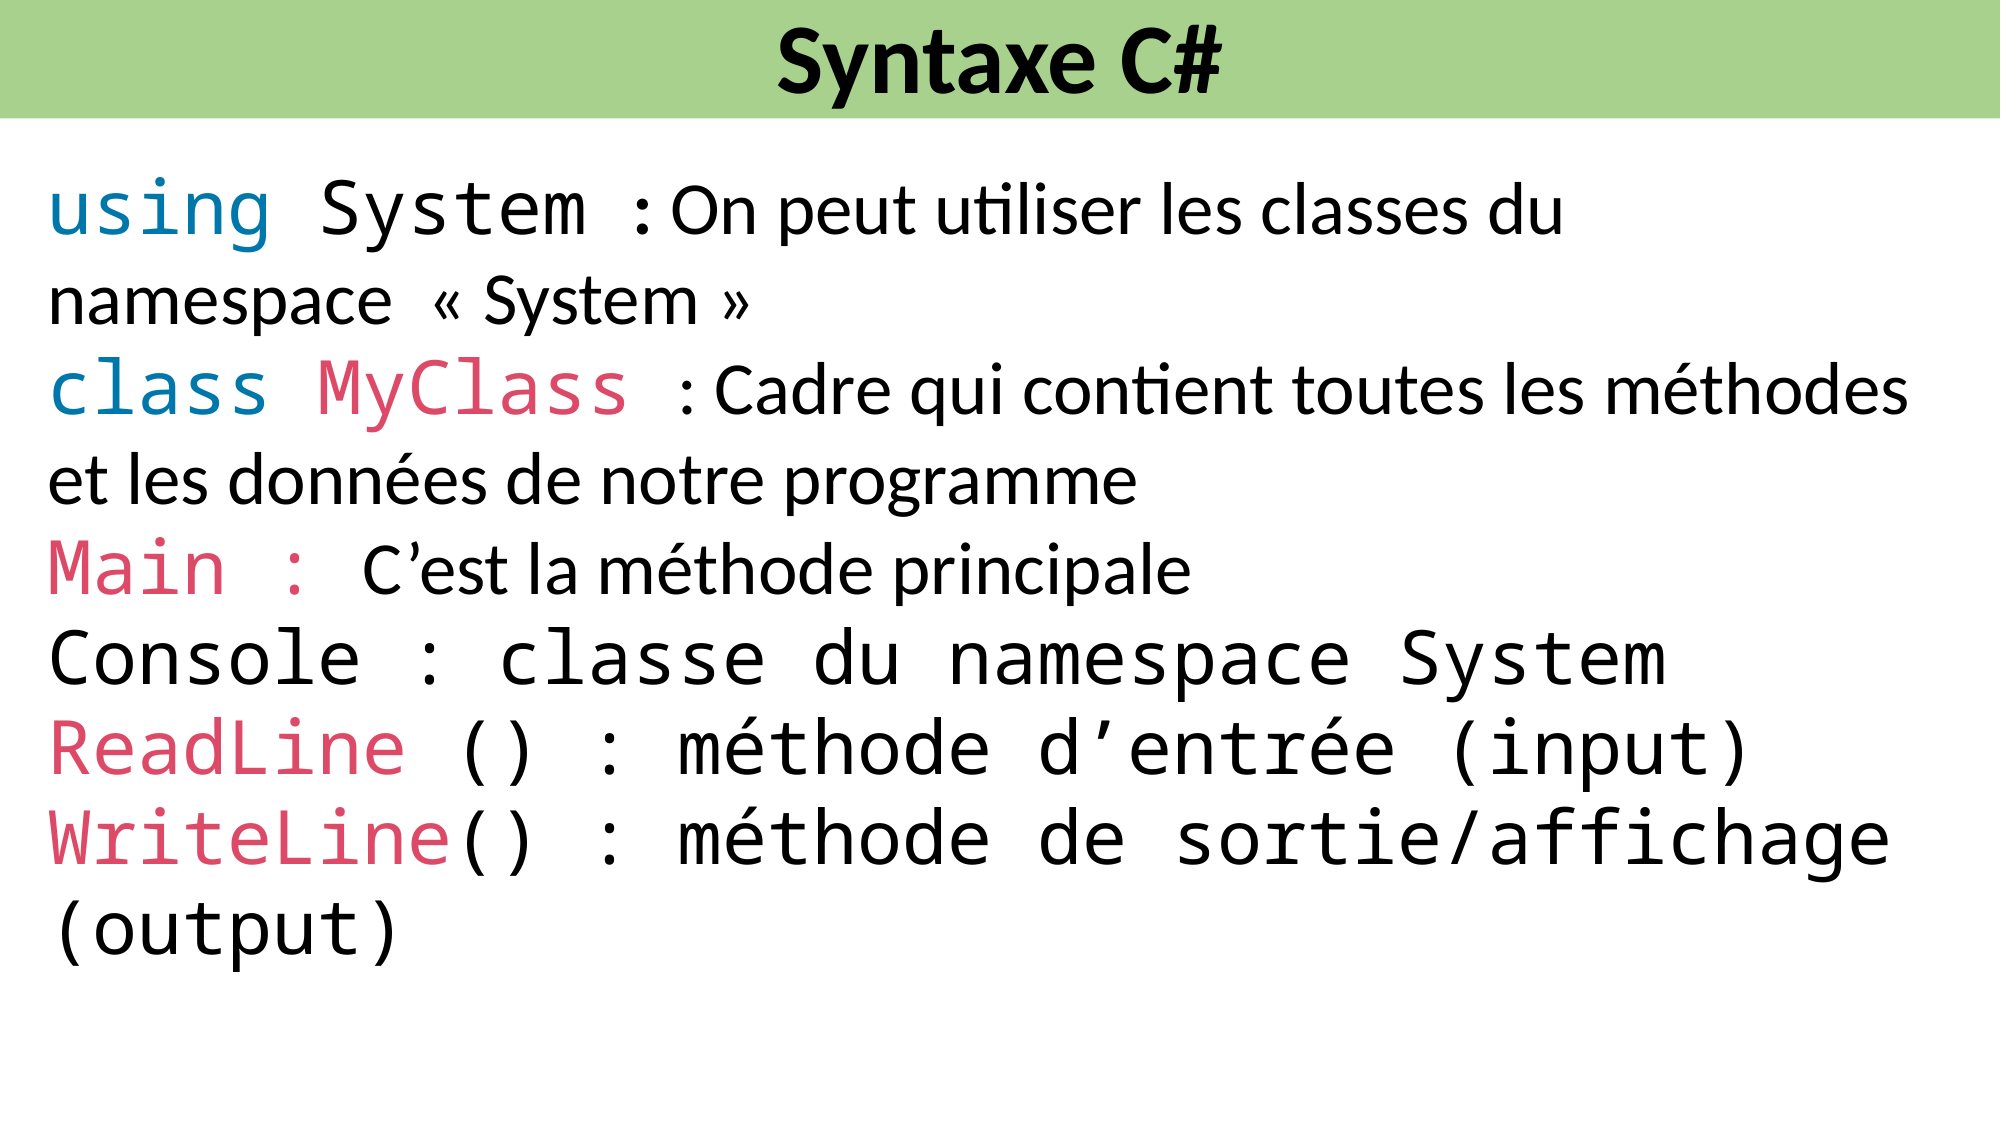

# Syntaxe C#
using System : On peut utiliser les classes du namespace  « System »
class MyClass : Cadre qui contient toutes les méthodes et les données de notre programme
Main : C’est la méthode principale
Console : classe du namespace System
ReadLine () : méthode d’entrée (input)
WriteLine() : méthode de sortie/affichage (output)